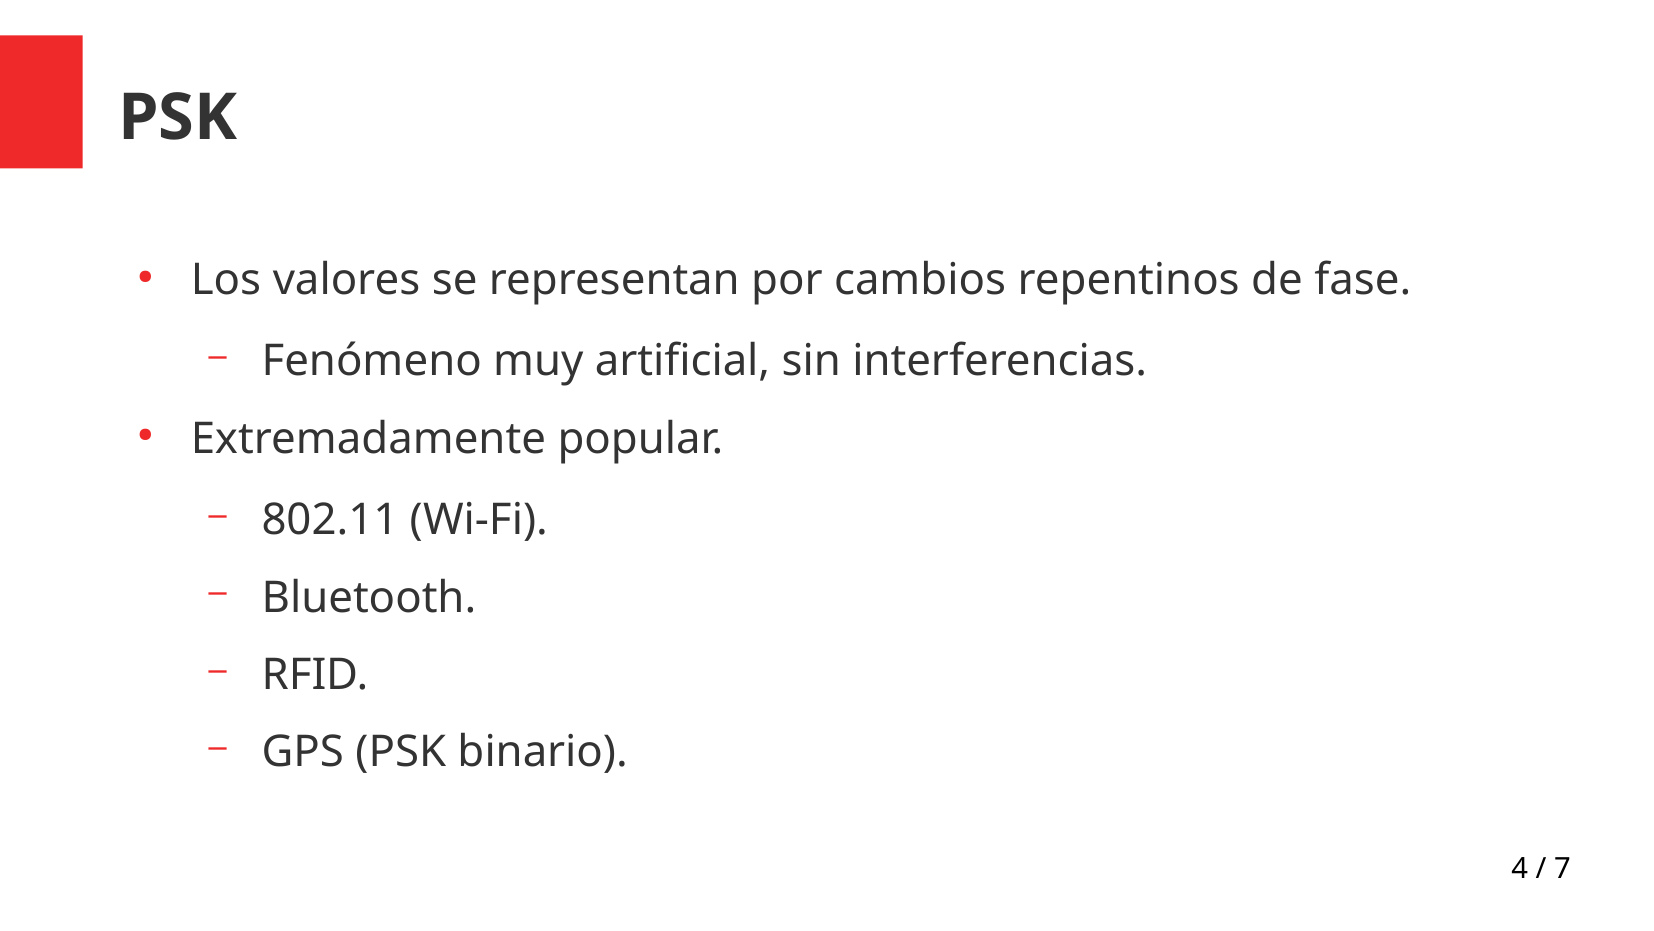

# PSK
Los valores se representan por cambios repentinos de fase.
Fenómeno muy artificial, sin interferencias.
Extremadamente popular.
802.11 (Wi-Fi).
Bluetooth.
RFID.
GPS (PSK binario).
4